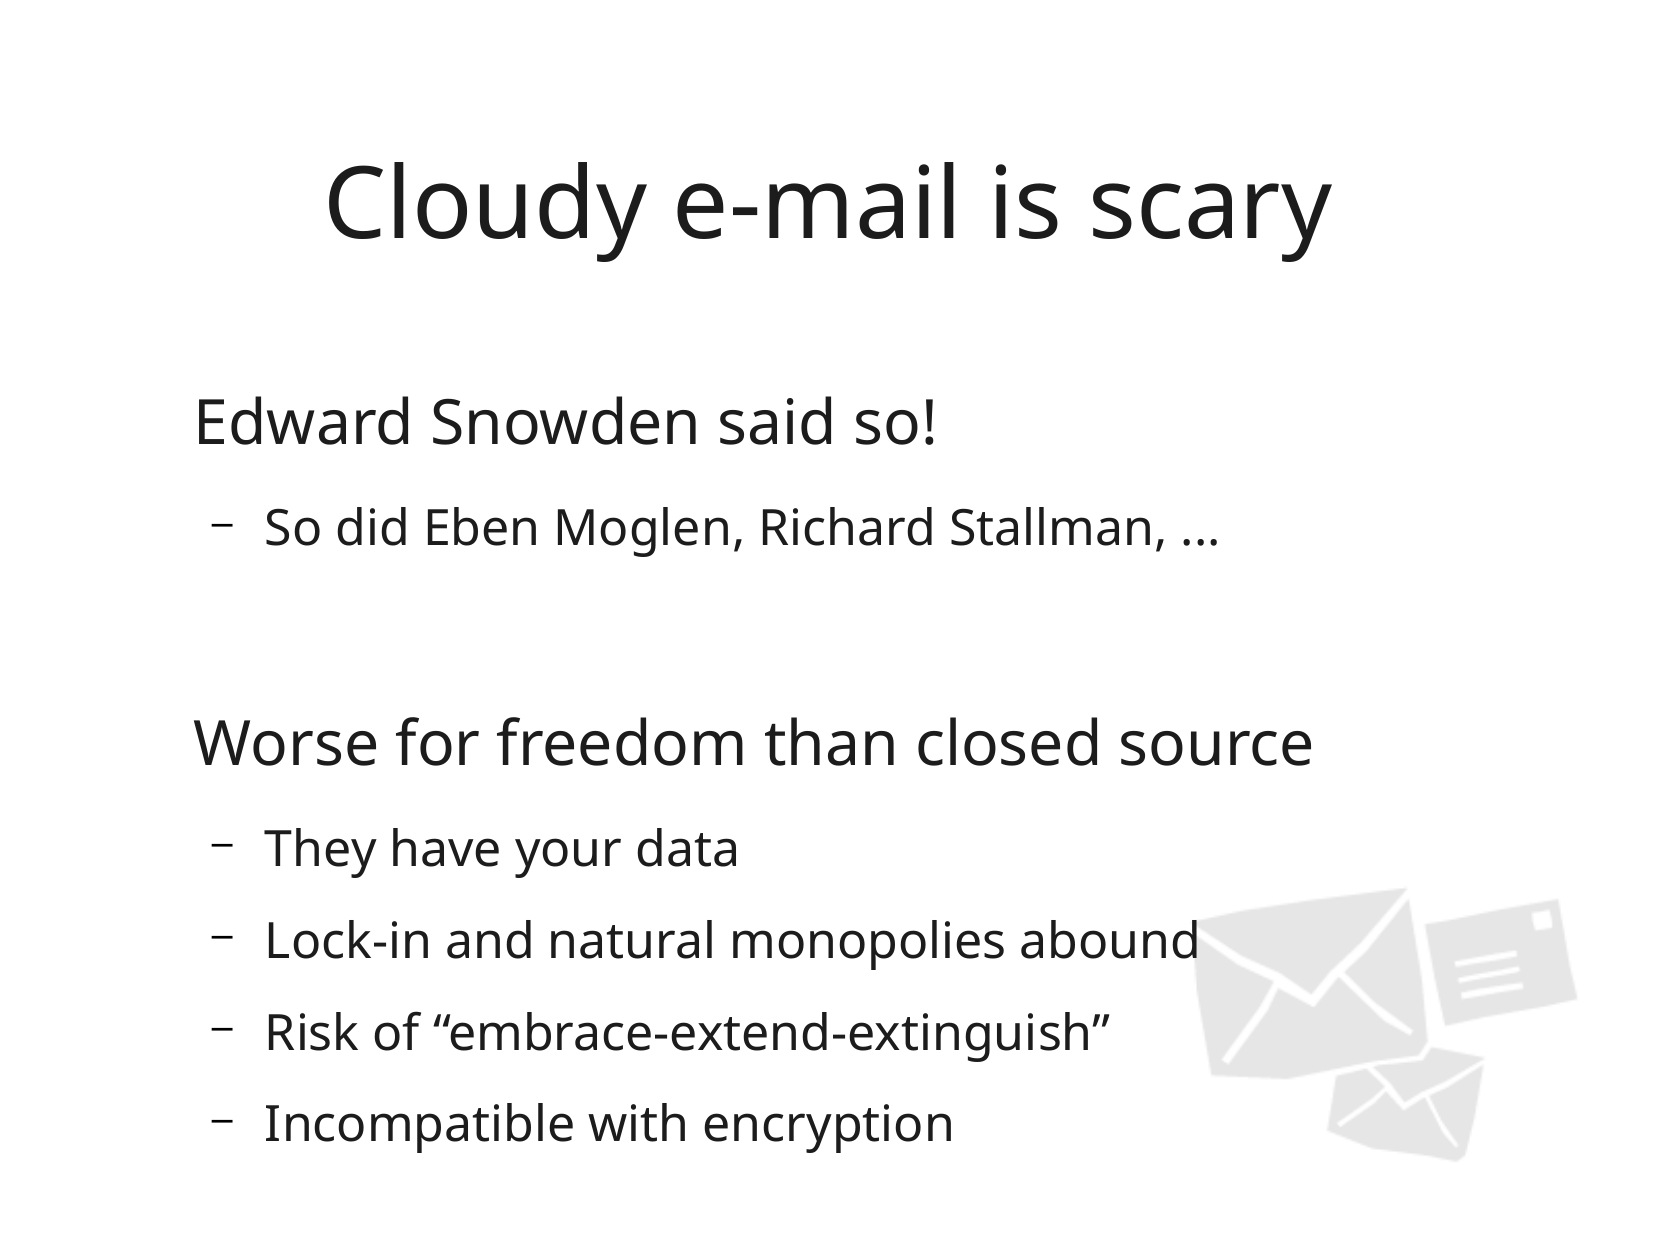

# Cloudy e-mail is scary
Edward Snowden said so!
So did Eben Moglen, Richard Stallman, ...
Worse for freedom than closed source
They have your data
Lock-in and natural monopolies abound
Risk of “embrace-extend-extinguish”
Incompatible with encryption